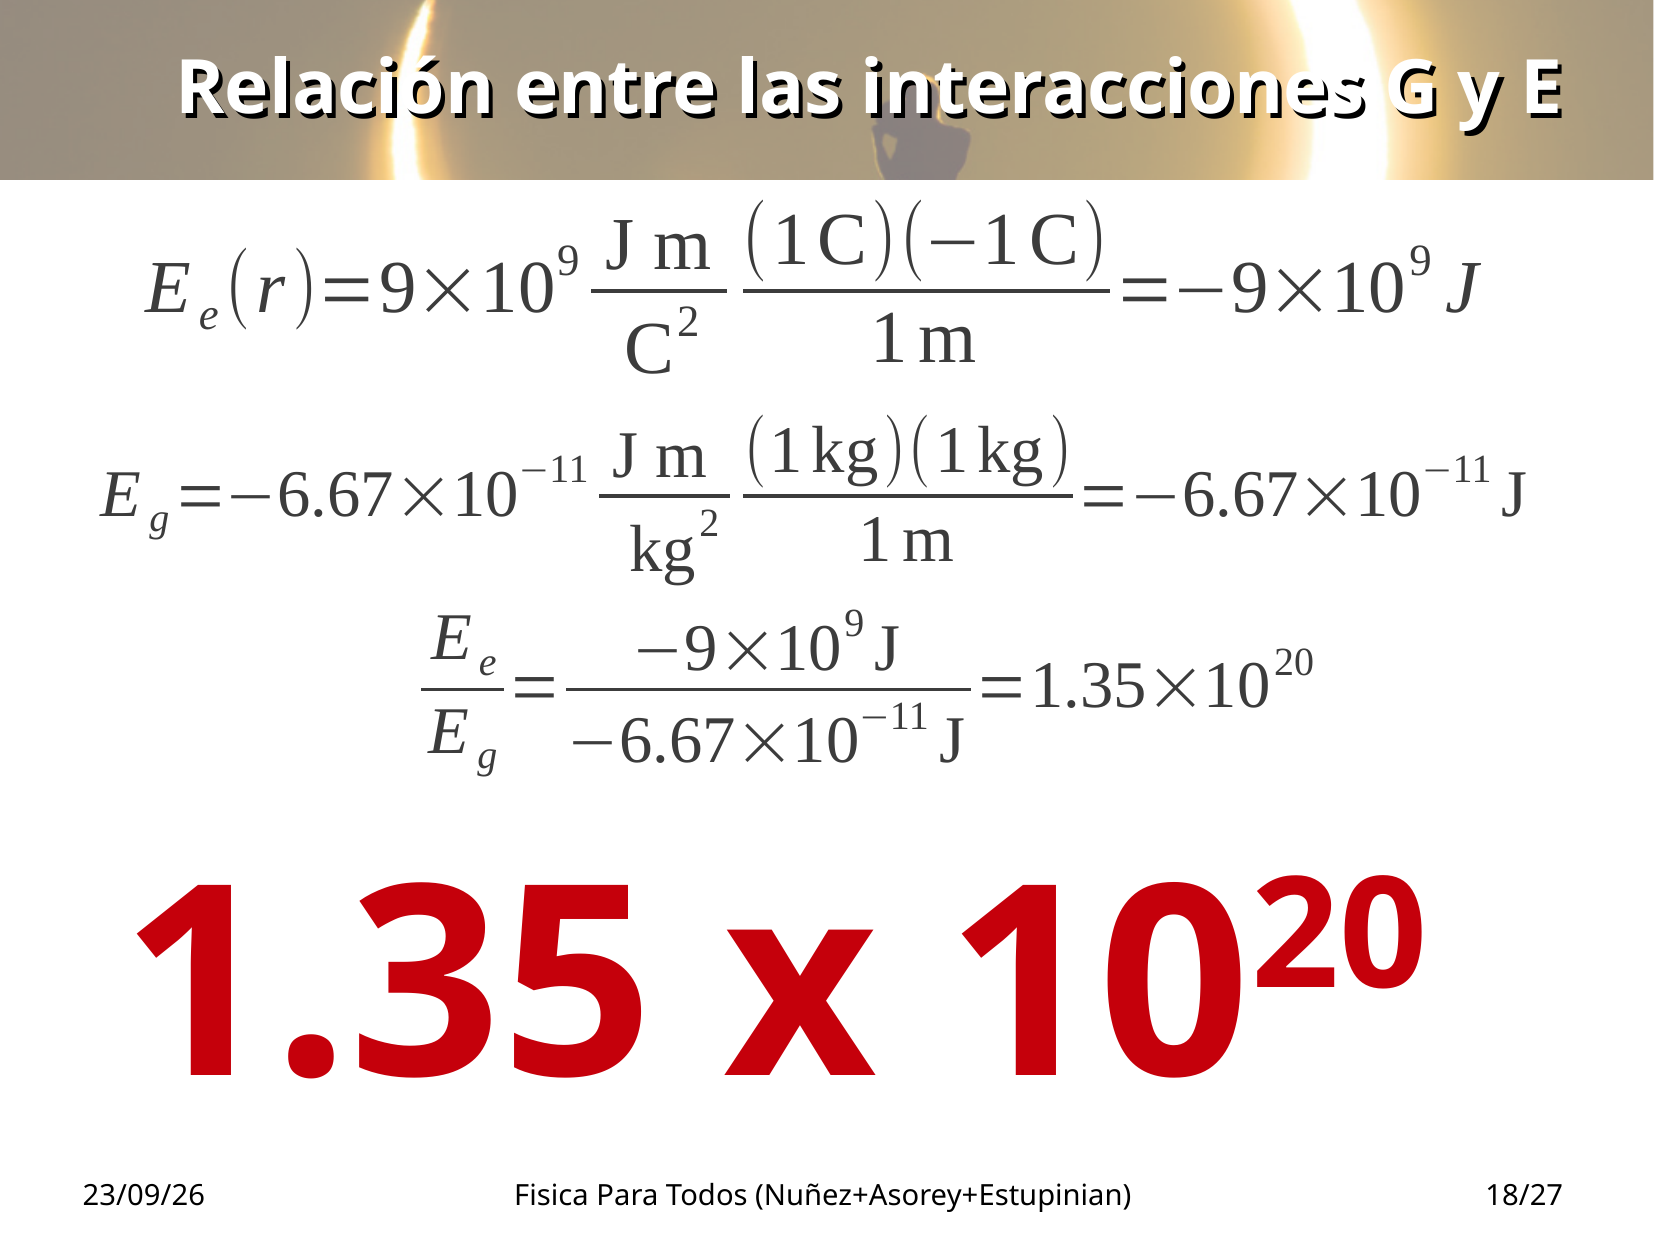

# Relación entre las interacciones G y E
1.35 x 1020
Fisica Para Todos (Nuñez+Asorey+Estupinian)
18